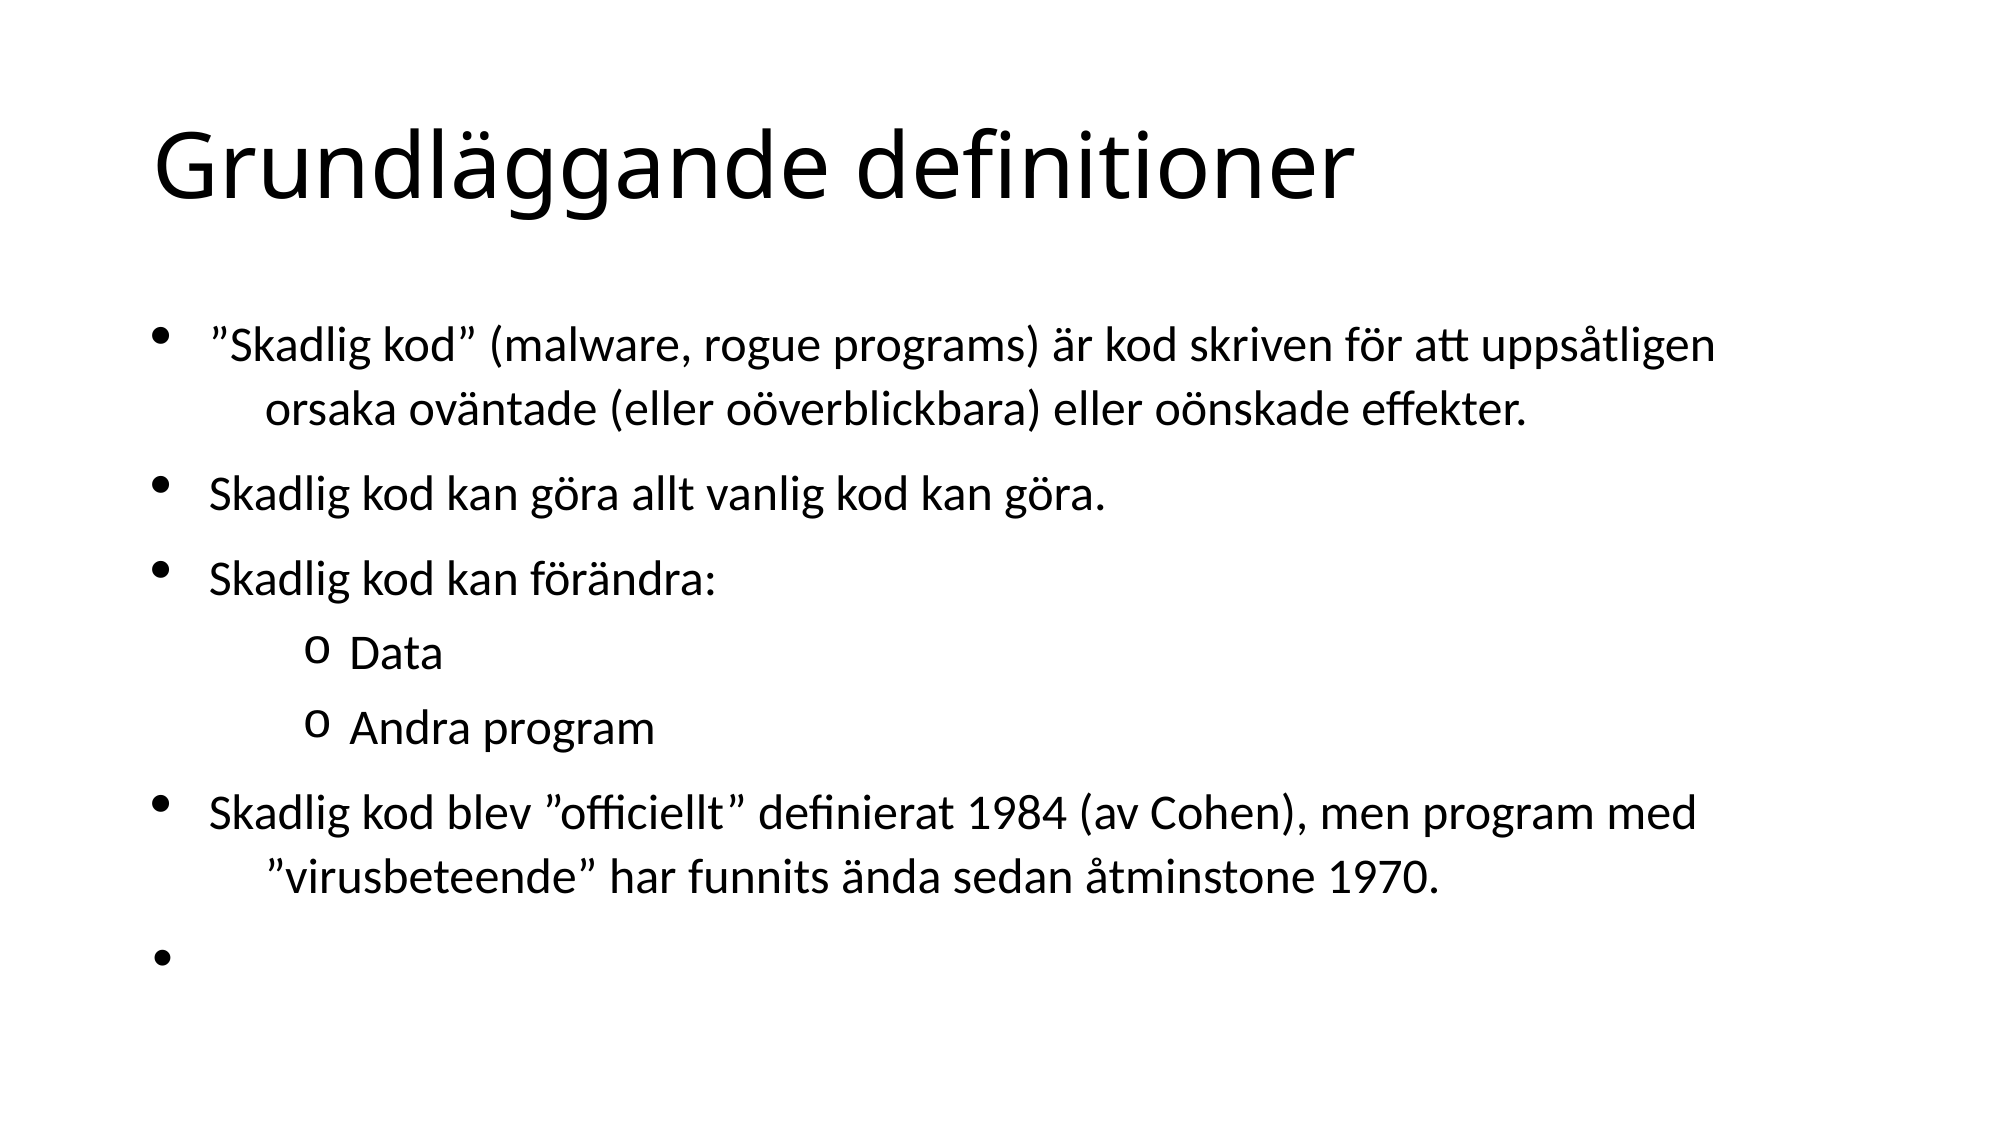

# Grundläggande definitioner
”Skadlig kod” (malware, rogue programs) är kod skriven för att uppsåtligen orsaka oväntade (eller oöverblickbara) eller oönskade effekter.
Skadlig kod kan göra allt vanlig kod kan göra.
Skadlig kod kan förändra:
Data
Andra program
Skadlig kod blev ”officiellt” definierat 1984 (av Cohen), men program med ”virusbeteende” har funnits ända sedan åtminstone 1970.